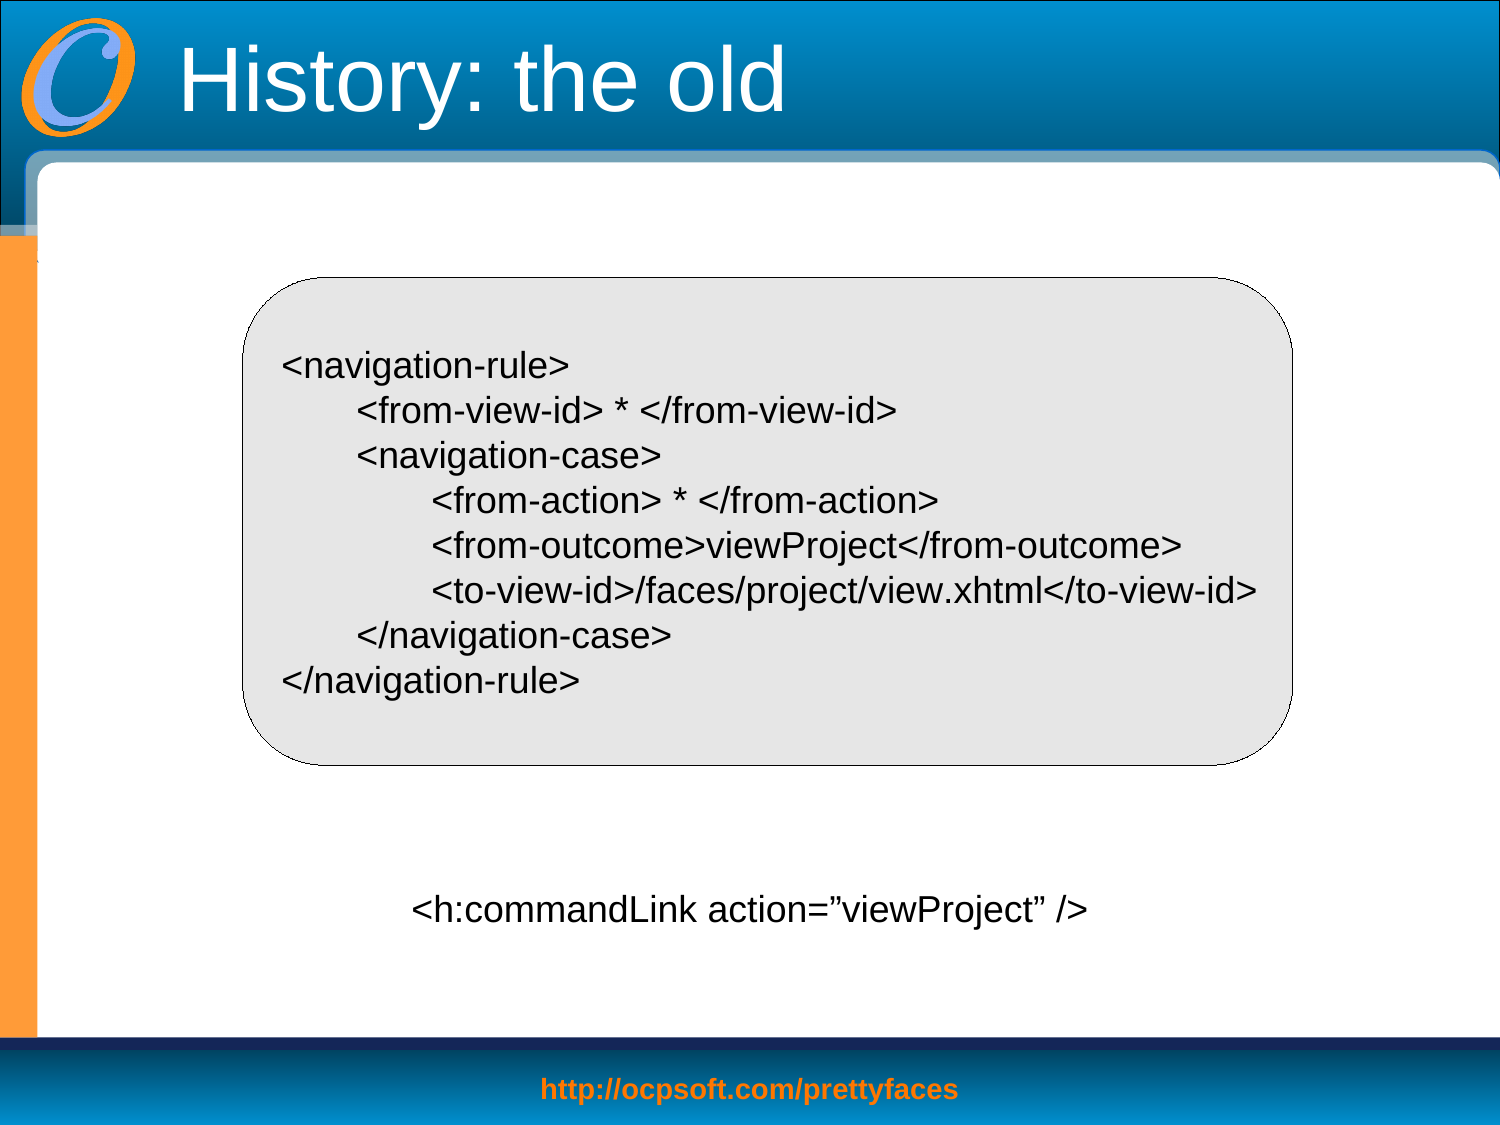

# History: the old
<navigation-rule>
	<from-view-id> * </from-view-id>
	<navigation-case>
		<from-action> * </from-action>
		<from-outcome>viewProject</from-outcome>
		<to-view-id>/faces/project/view.xhtml</to-view-id>
	</navigation-case>
</navigation-rule>
<h:commandLink action=”viewProject” />